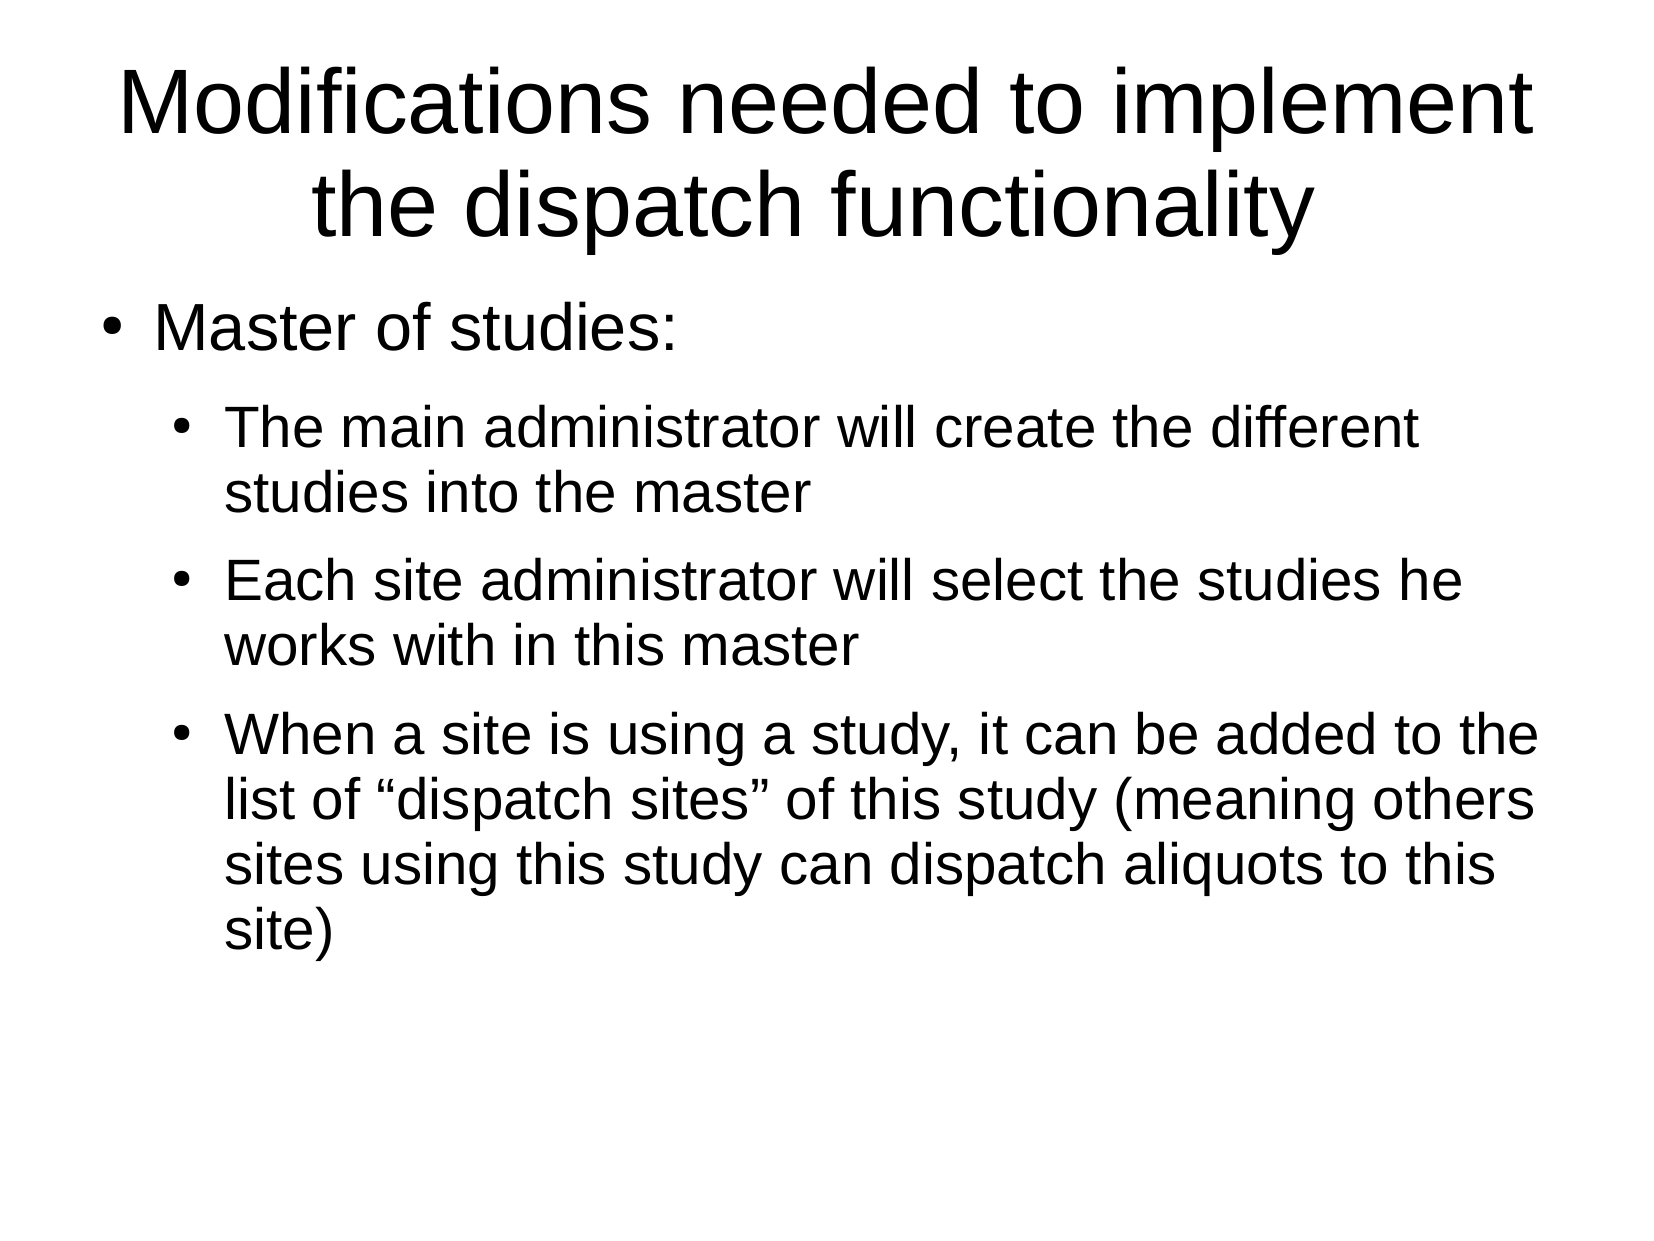

# Modifications needed to implement the dispatch functionality
Master of studies:
The main administrator will create the different studies into the master
Each site administrator will select the studies he works with in this master
When a site is using a study, it can be added to the list of “dispatch sites” of this study (meaning others sites using this study can dispatch aliquots to this site)